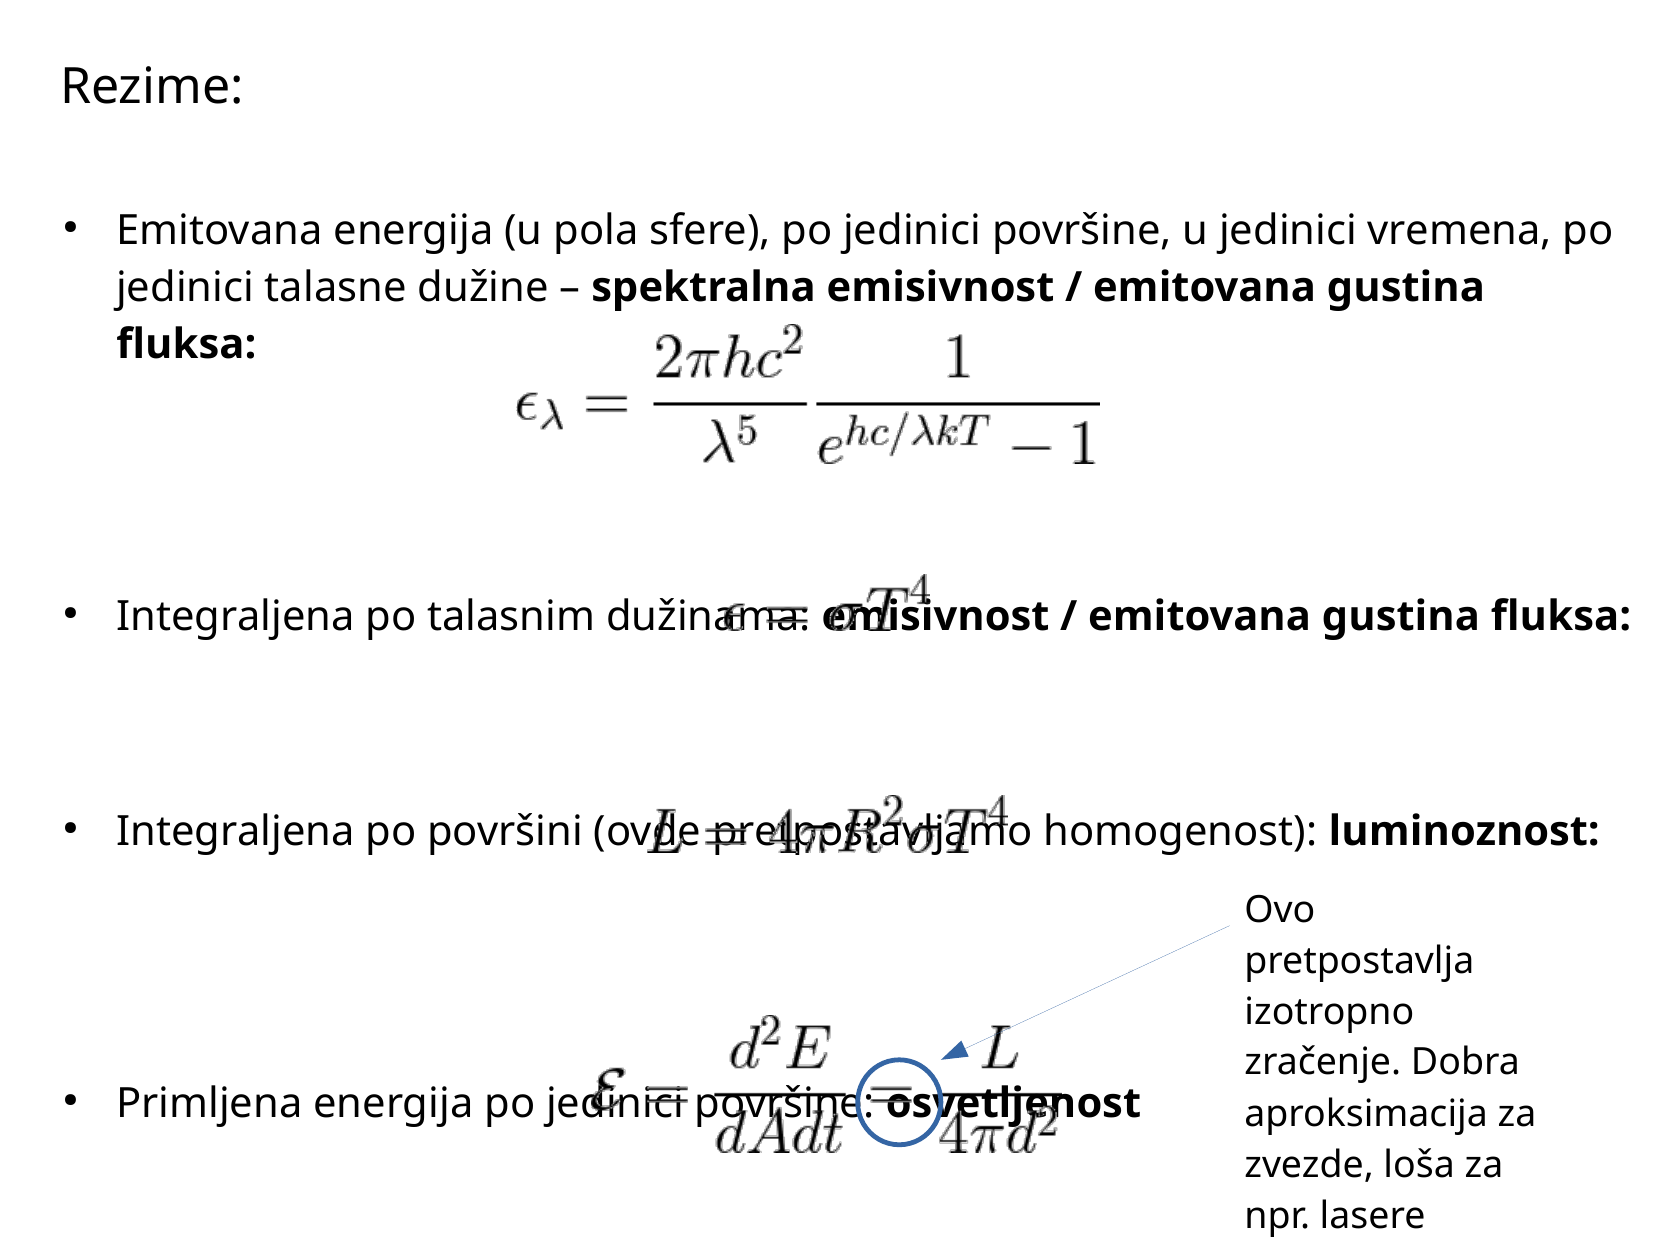

# Rezime:
Emitovana energija (u pola sfere), po jedinici površine, u jedinici vremena, po jedinici talasne dužine – spektralna emisivnost / emitovana gustina fluksa:
Integraljena po talasnim dužinama: emisivnost / emitovana gustina fluksa:
Integraljena po površini (ovde pretpostavljamo homogenost): luminoznost:
Primljena energija po jedinici površine: osvetljenost
Ovo pretpostavlja izotropno zračenje. Dobra aproksimacija za zvezde, loša za npr. lasere